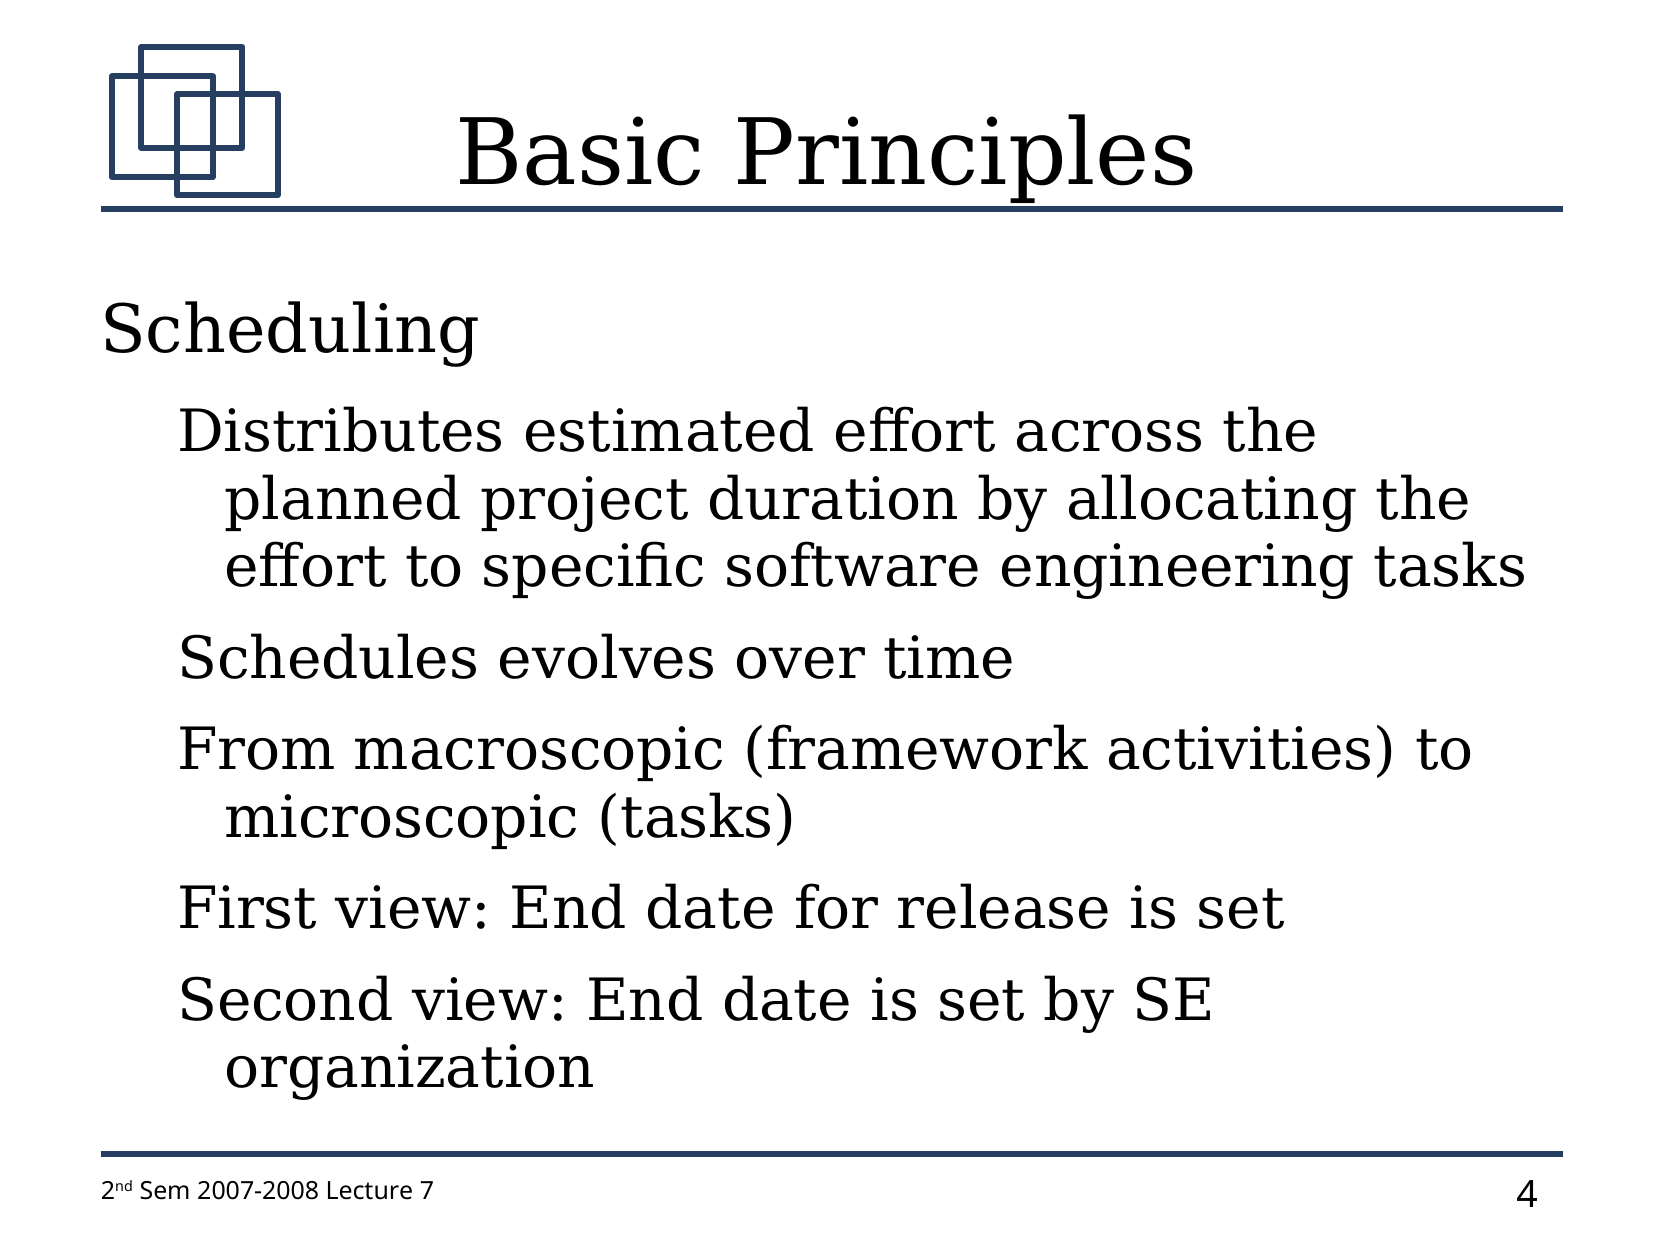

# Basic Principles
Scheduling
Distributes estimated effort across the planned project duration by allocating the effort to specific software engineering tasks
Schedules evolves over time
From macroscopic (framework activities) to microscopic (tasks)
First view: End date for release is set
Second view: End date is set by SE organization